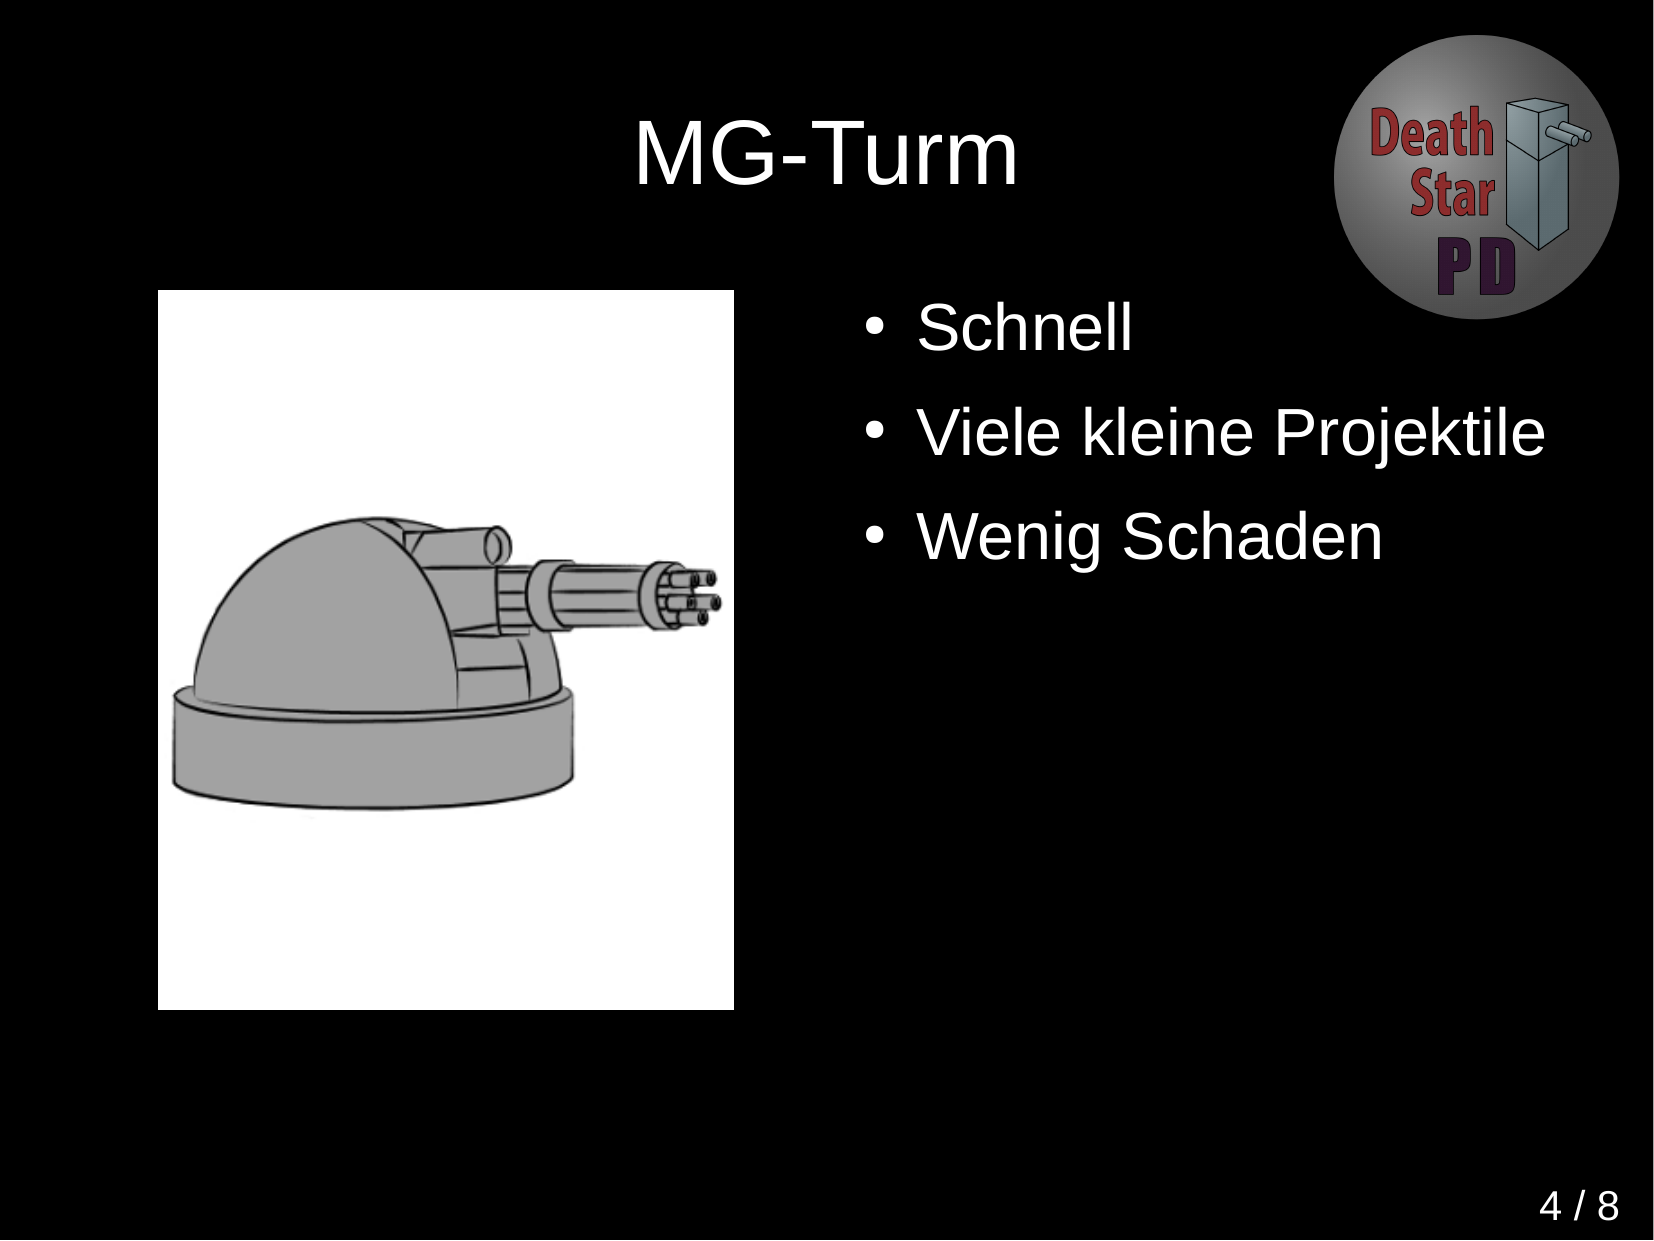

# MG-Turm
Schnell
Viele kleine Projektile
Wenig Schaden